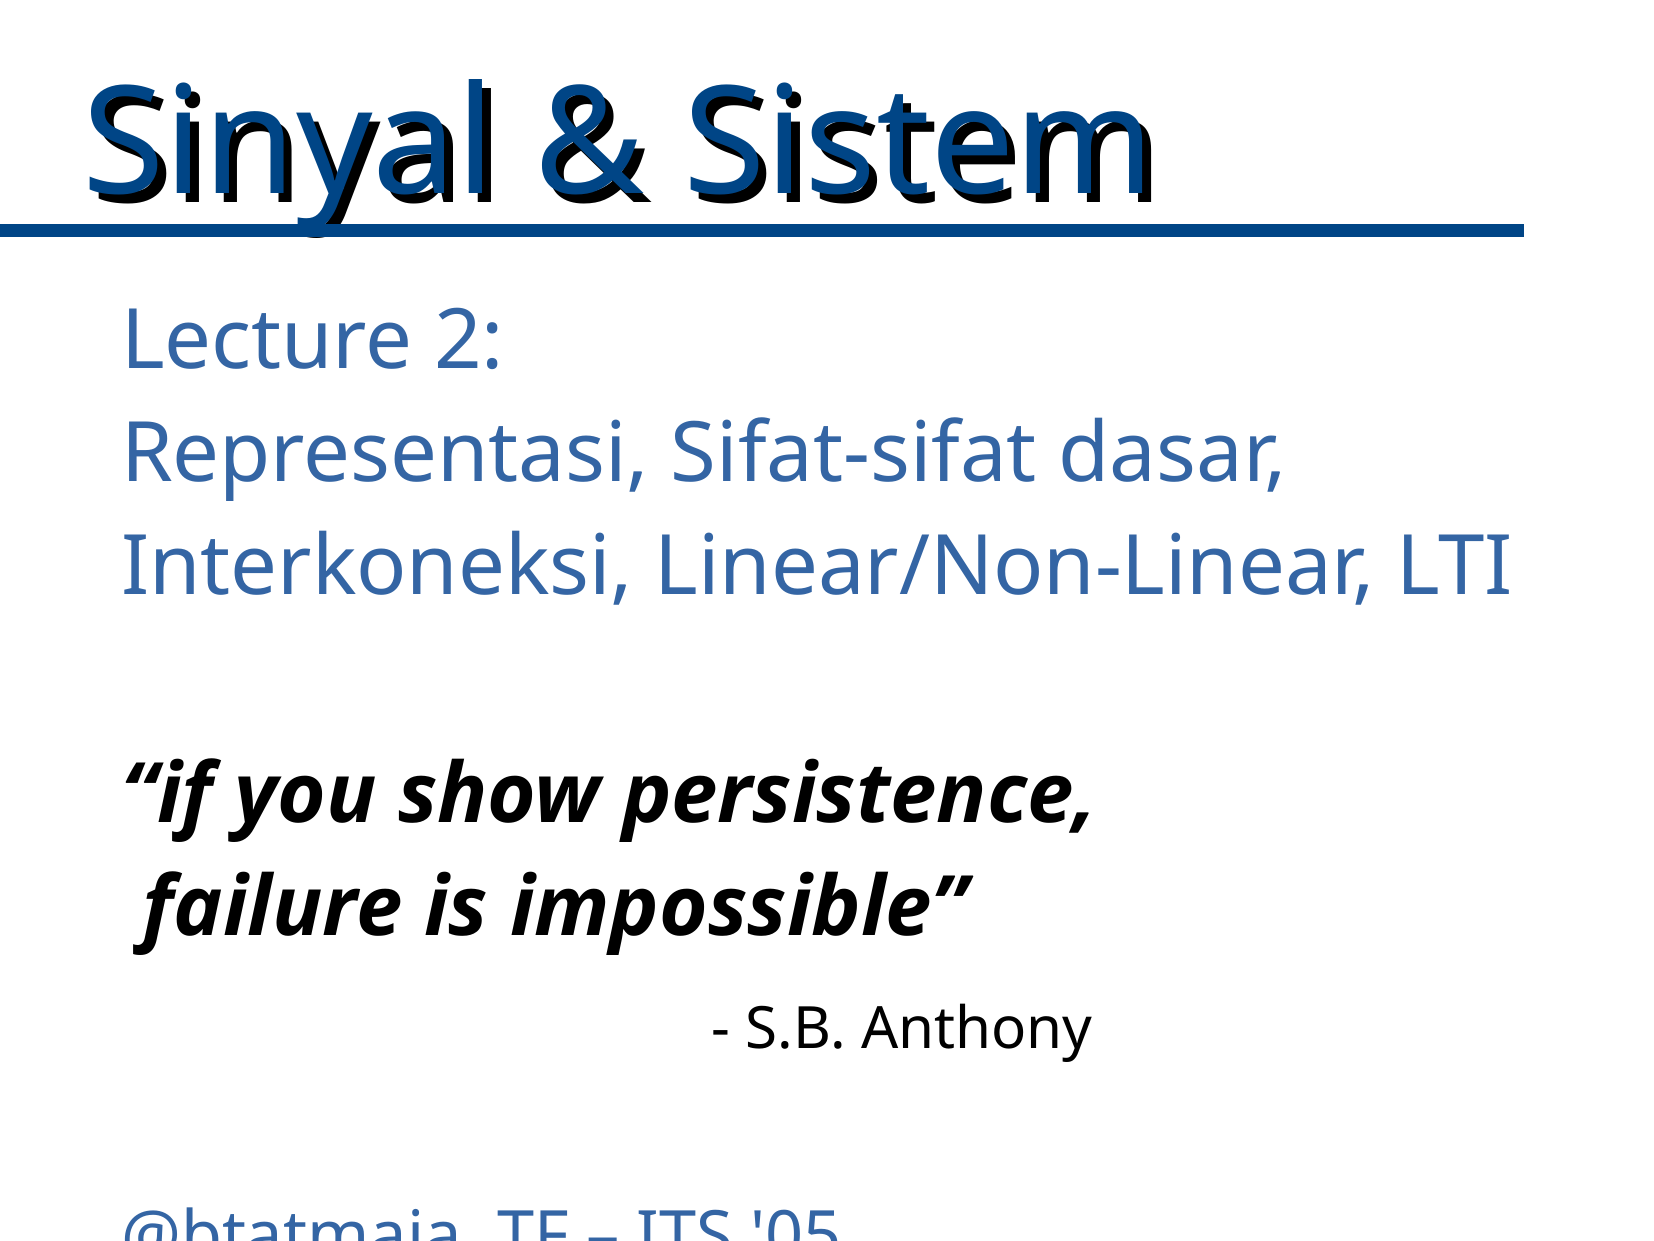

# Sinyal & Sistem
Lecture 2:
Representasi, Sifat-sifat dasar,
Interkoneksi, Linear/Non-Linear, LTI
“if you show persistence,
 failure is impossible”
 								- S.B. Anthony
@btatmaja, TF – ITS '05
Based on works by @dprananto, TF – ITS '05